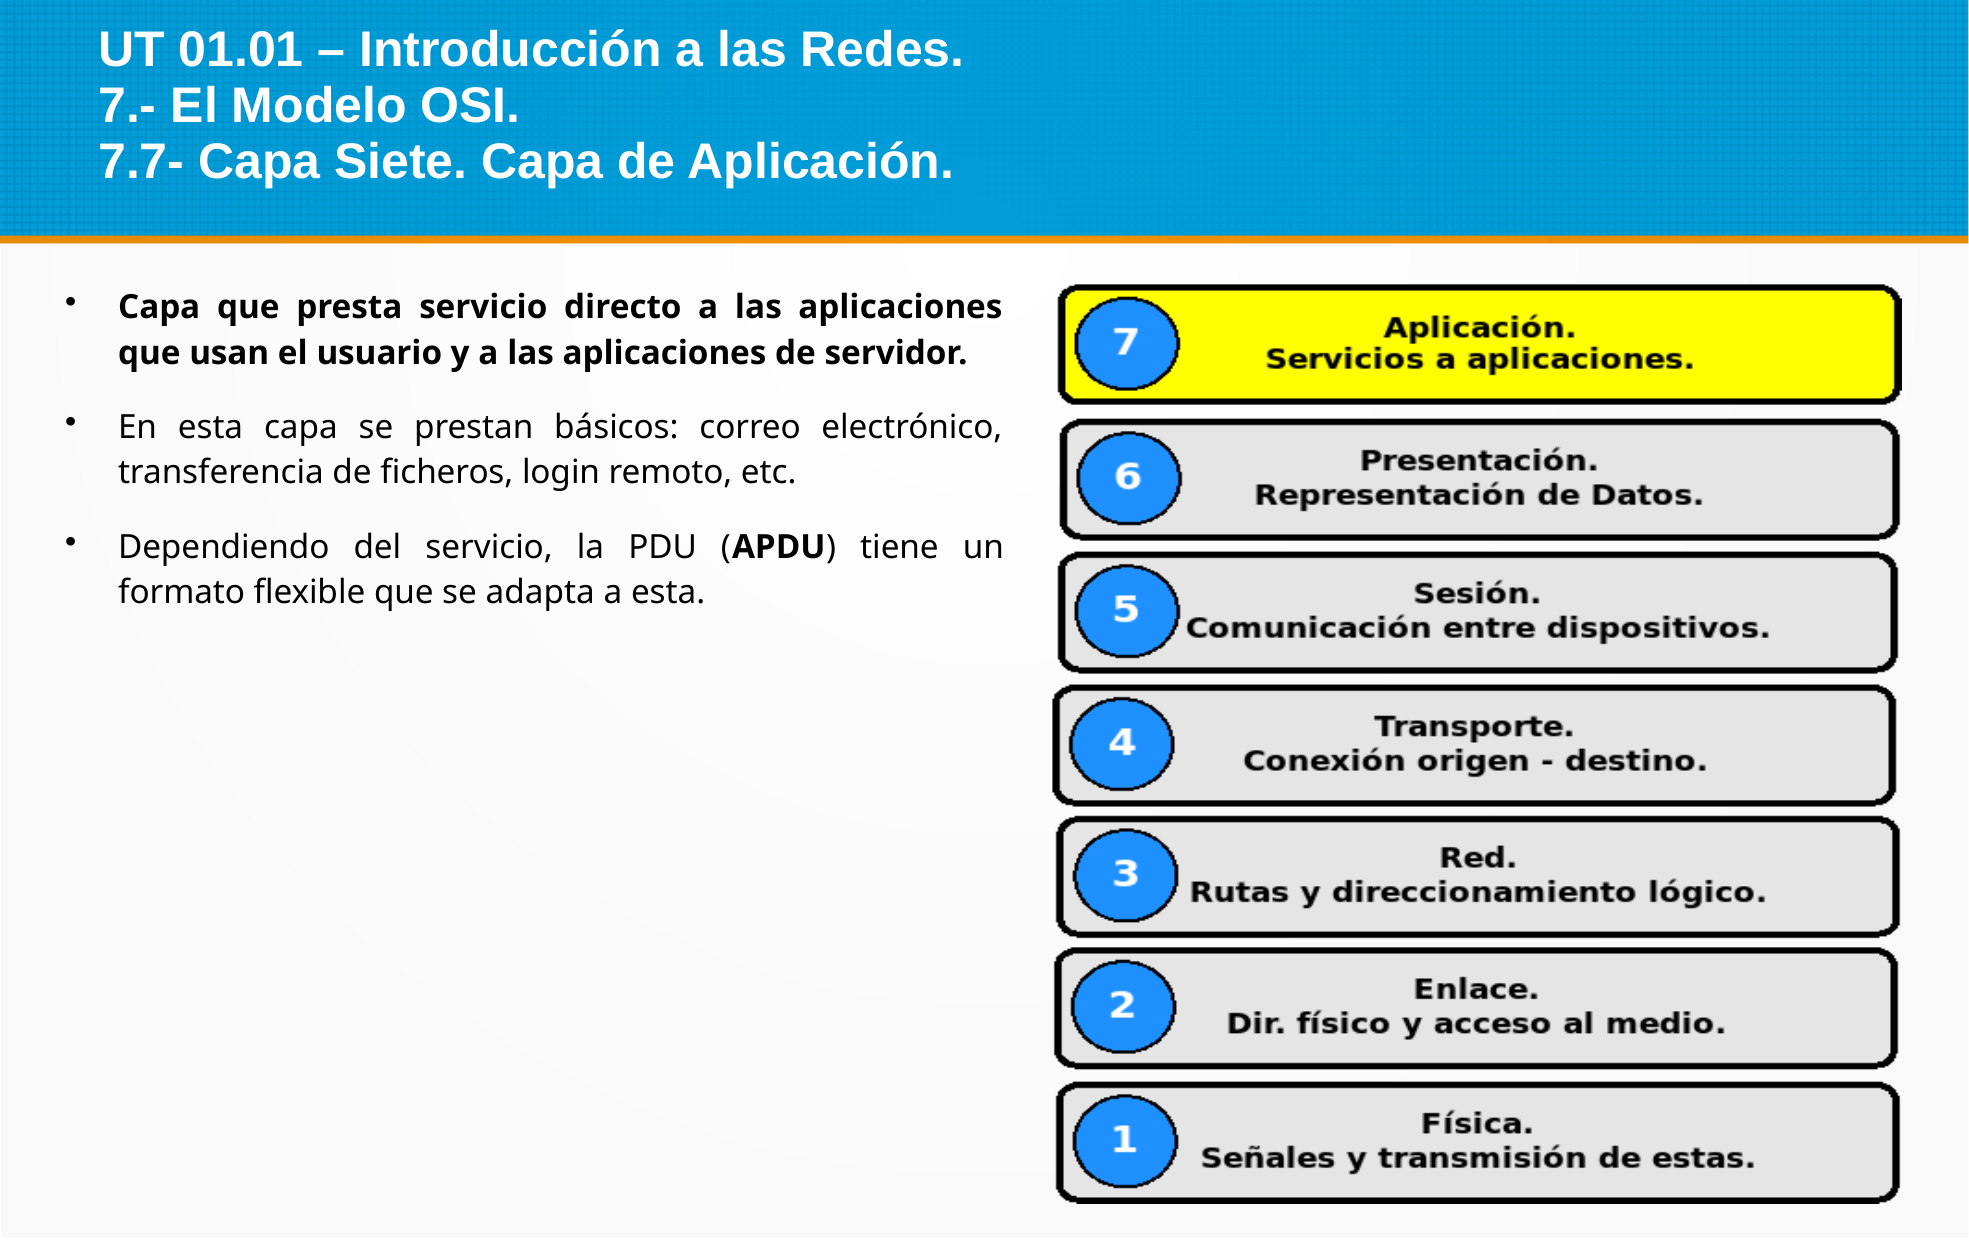

# UT 01.01 – Introducción a las Redes. 7.- El Modelo OSI. 7.7- Capa Siete. Capa de Aplicación.
Capa que presta servicio directo a las aplicaciones que usan el usuario y a las aplicaciones de servidor.
En esta capa se prestan básicos: correo electrónico, transferencia de ficheros, login remoto, etc.
Dependiendo del servicio, la PDU (APDU) tiene un formato flexible que se adapta a esta.